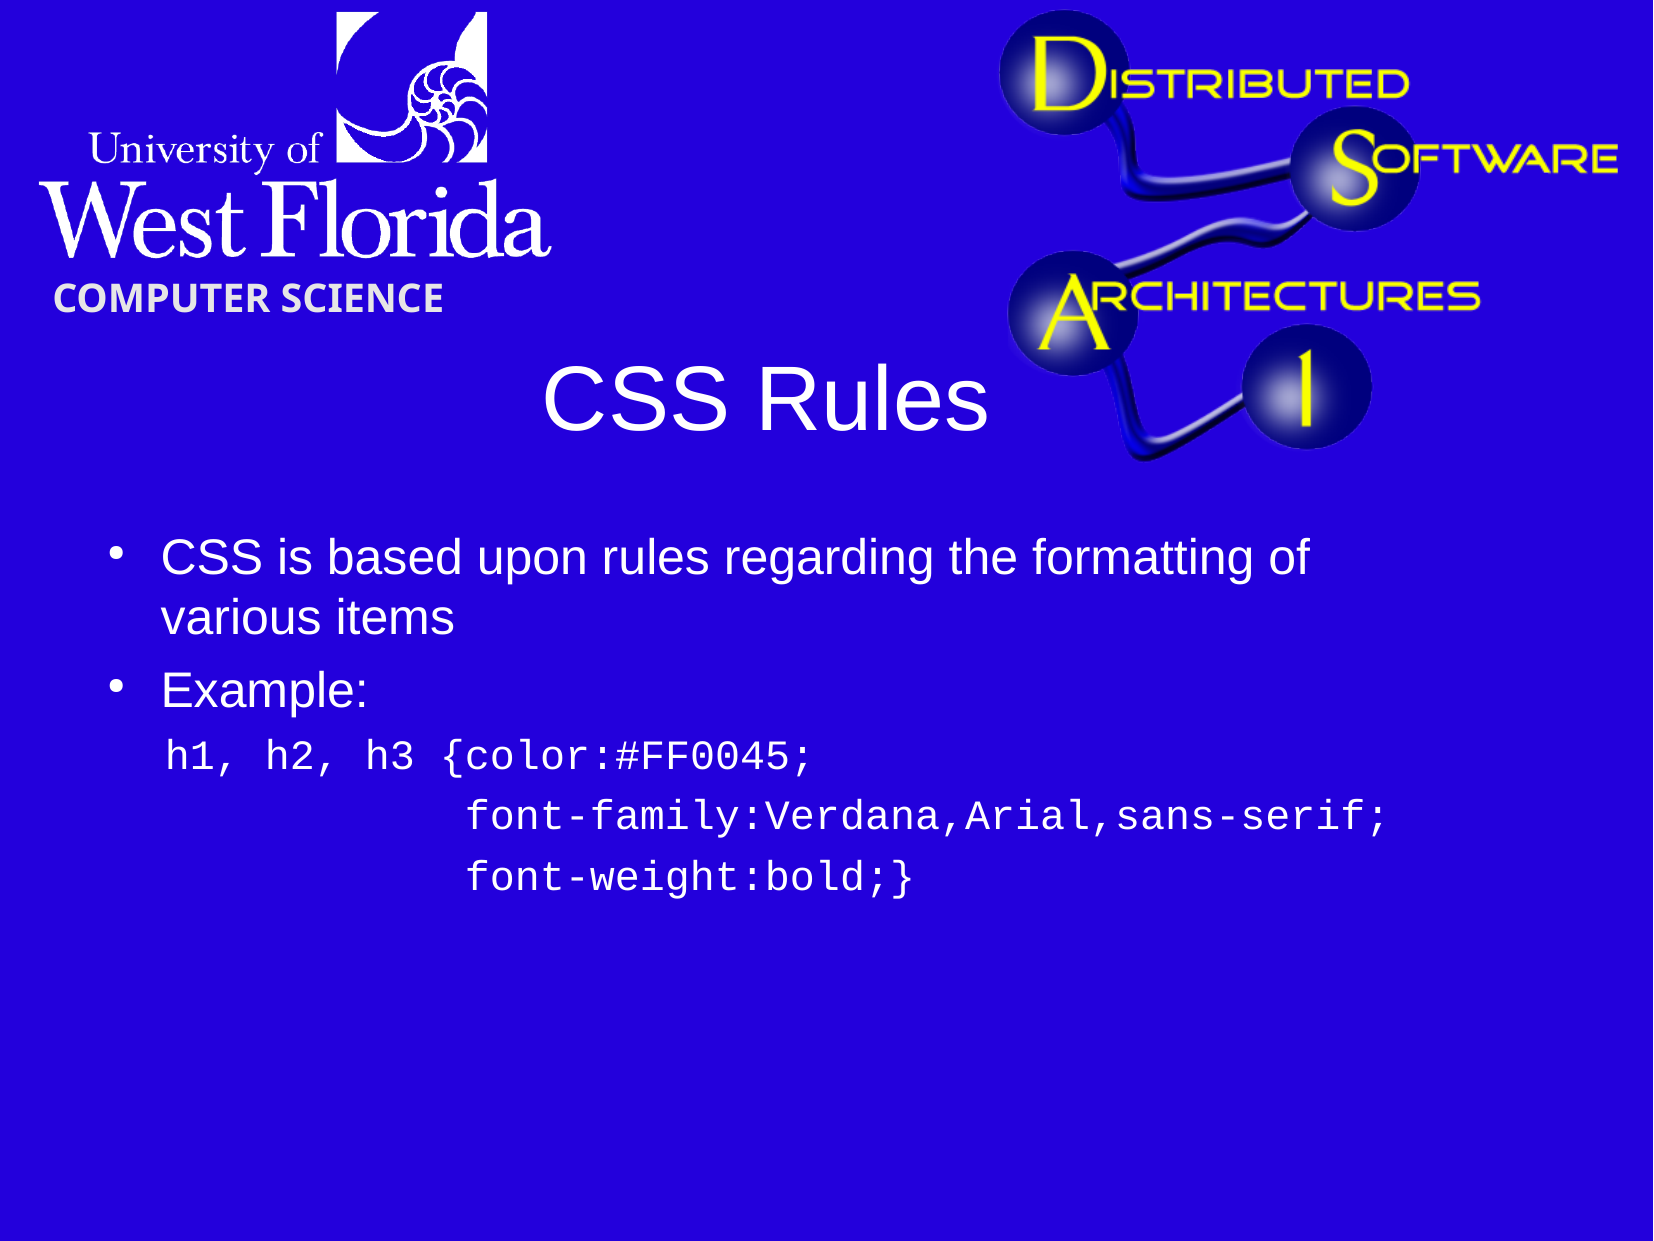

COMPUTER SCIENCE
# CSS Rules
CSS is based upon rules regarding the formatting of various items
Example:
 h1, h2, h3 {color:#FF0045;
 font-family:Verdana,Arial,sans-serif;
 font-weight:bold;}